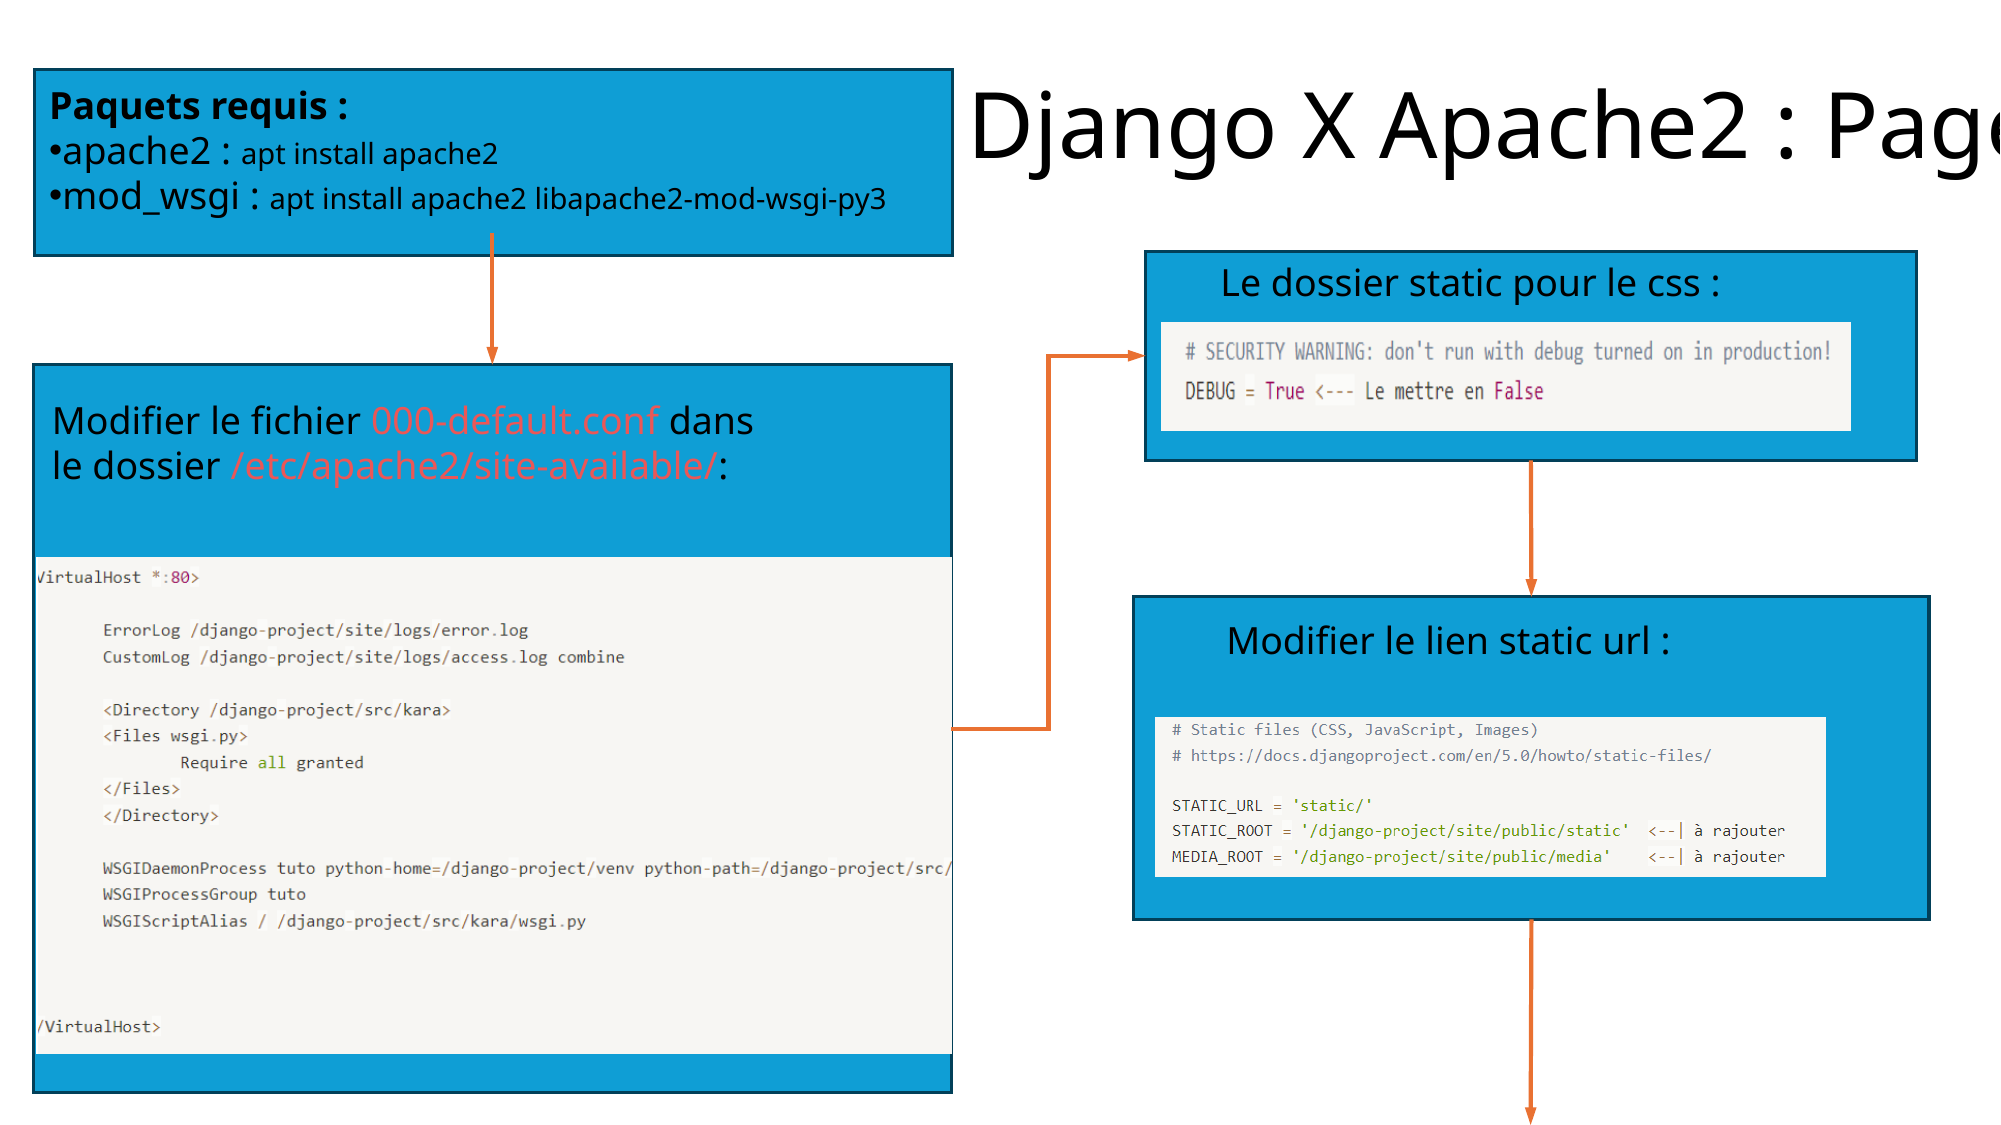

# Django X Apache2 : Page 1
Paquets requis :
apache2 : apt install apache2
mod_wsgi : apt install apache2 libapache2-mod-wsgi-py3
Le dossier static pour le css :
Modifier le fichier 000-default.conf dans le dossier /etc/apache2/site-available/:
Modifier le lien static url :